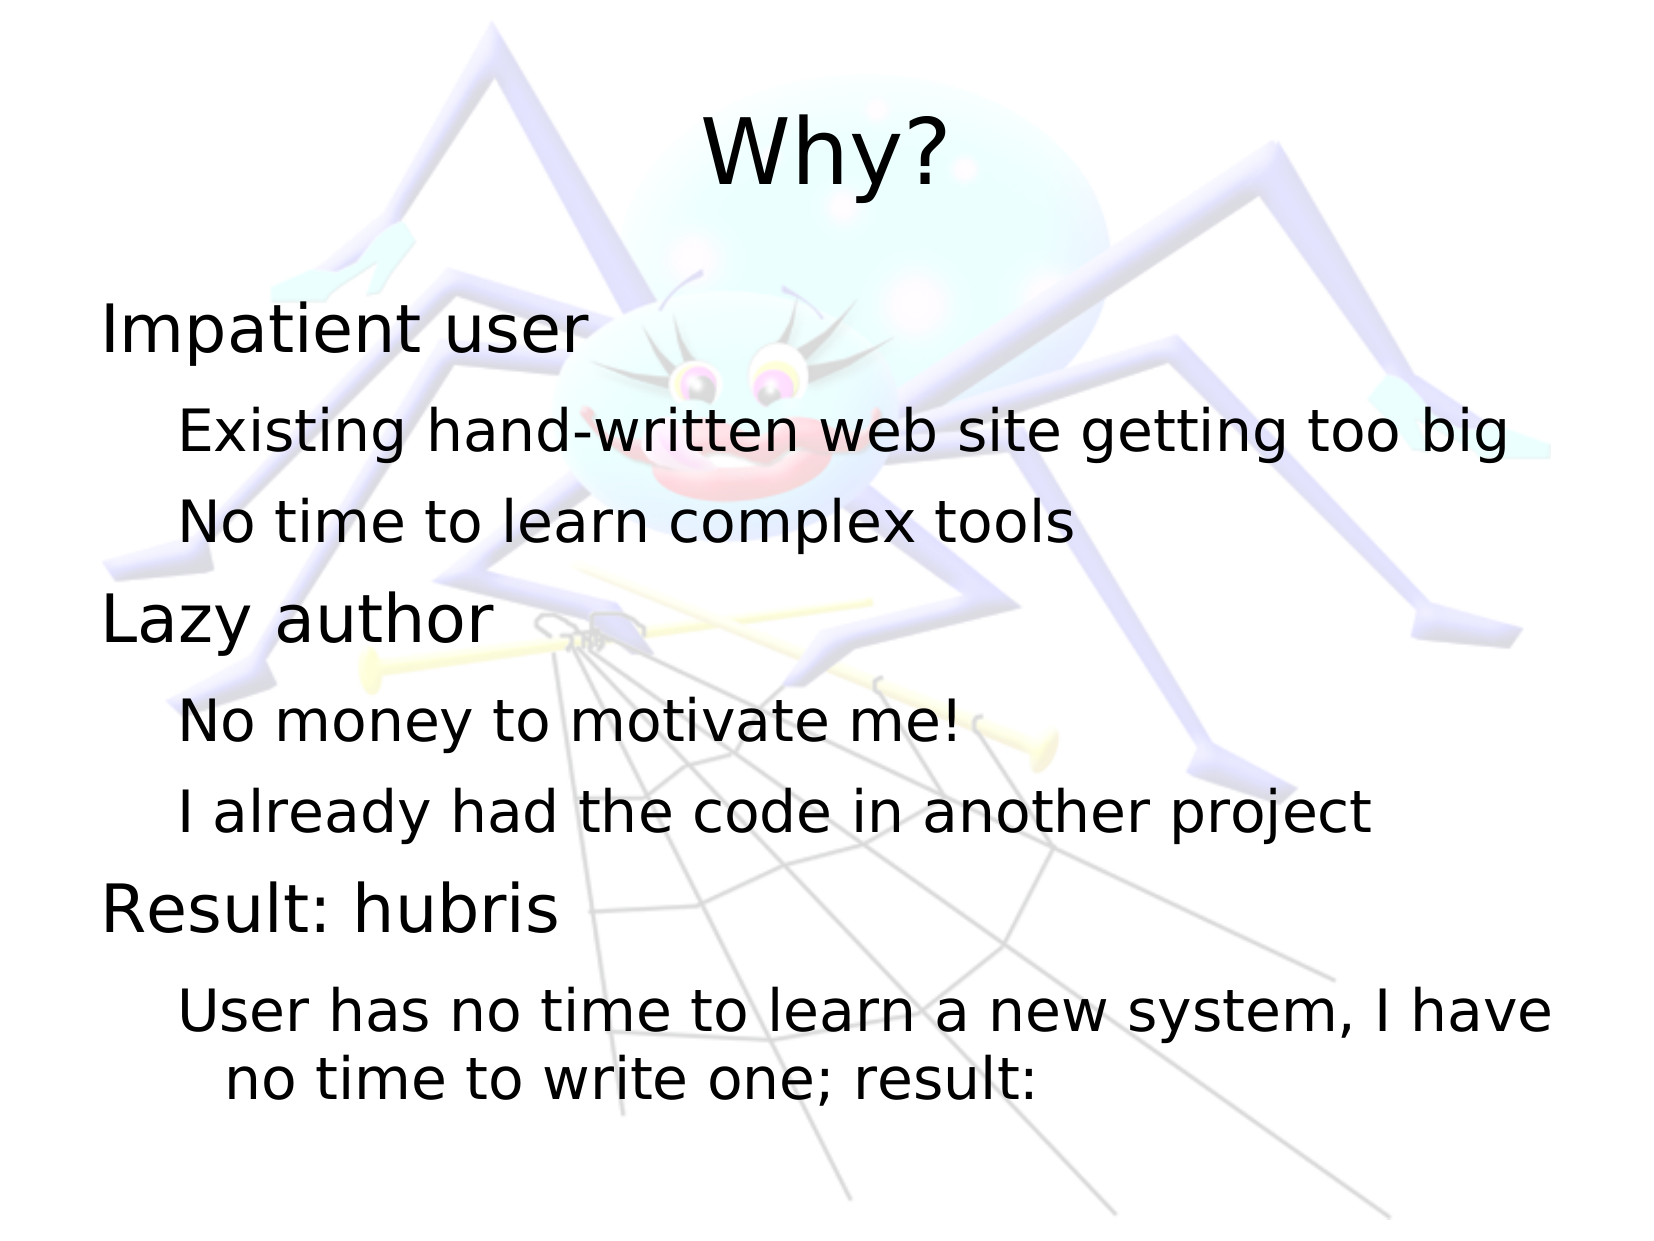

# Why?
Impatient user
Existing hand-written web site getting too big
No time to learn complex tools
Lazy author
No money to motivate me!
I already had the code in another project
Result: hubris
User has no time to learn a new system, I have no time to write one; result: